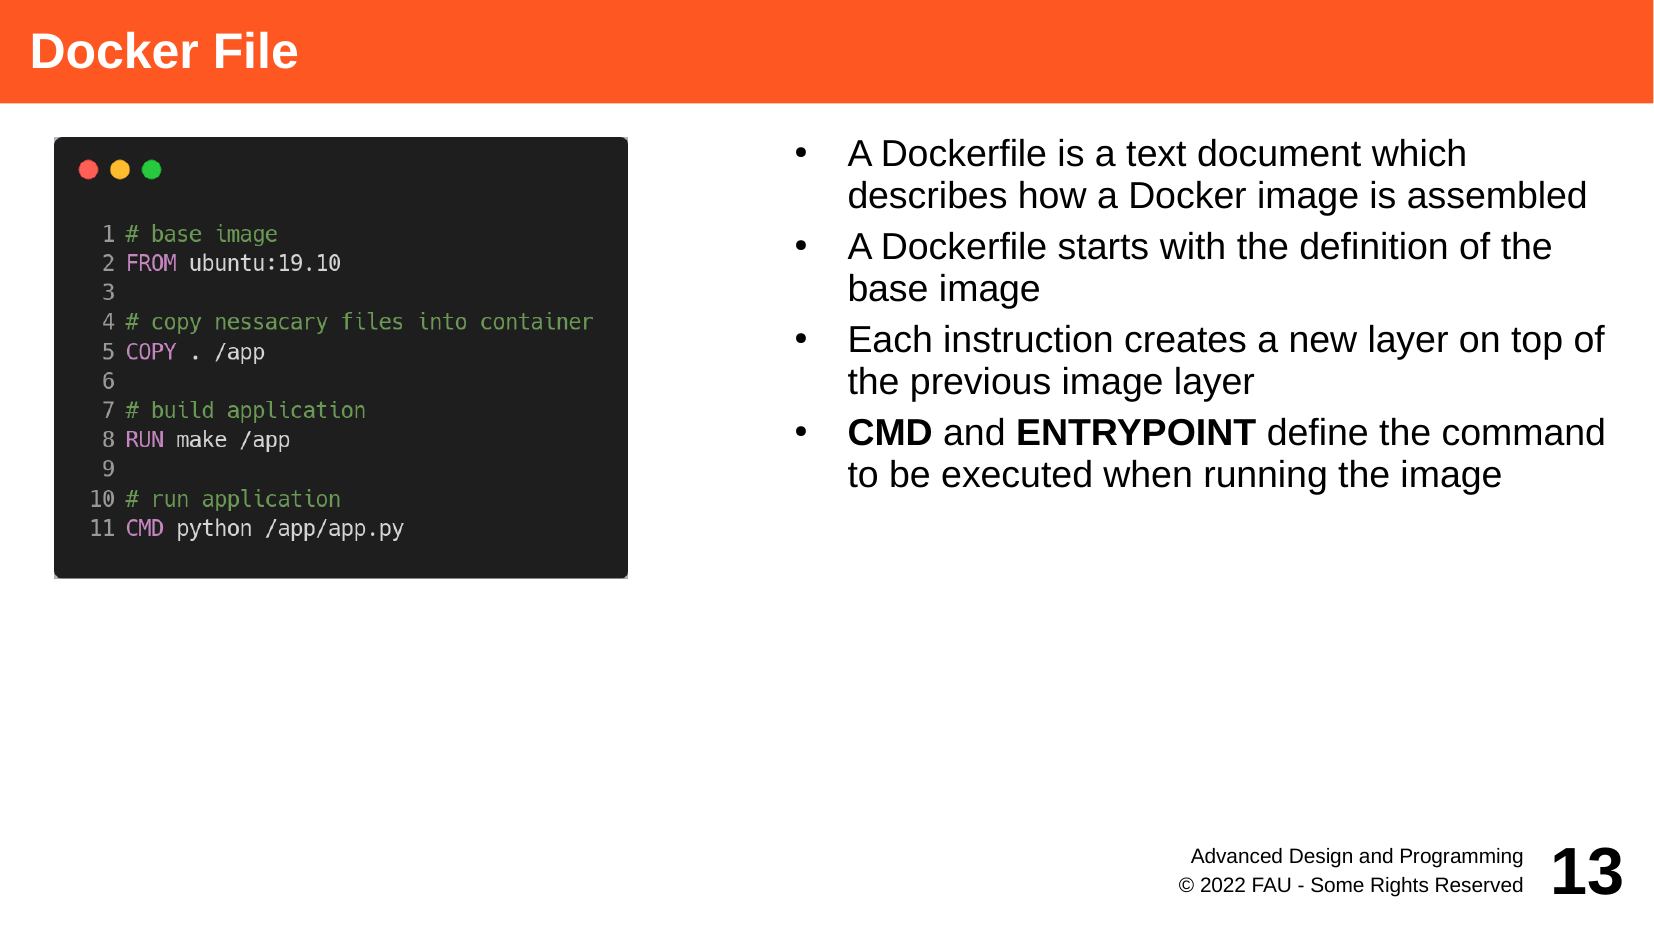

# Docker File
A Dockerfile is a text document which describes how a Docker image is assembled
A Dockerfile starts with the definition of the base image
Each instruction creates a new layer on top of the previous image layer
CMD and ENTRYPOINT define the command to be executed when running the image
Advanced Design and Programming
13
© 2022 FAU - Some Rights Reserved